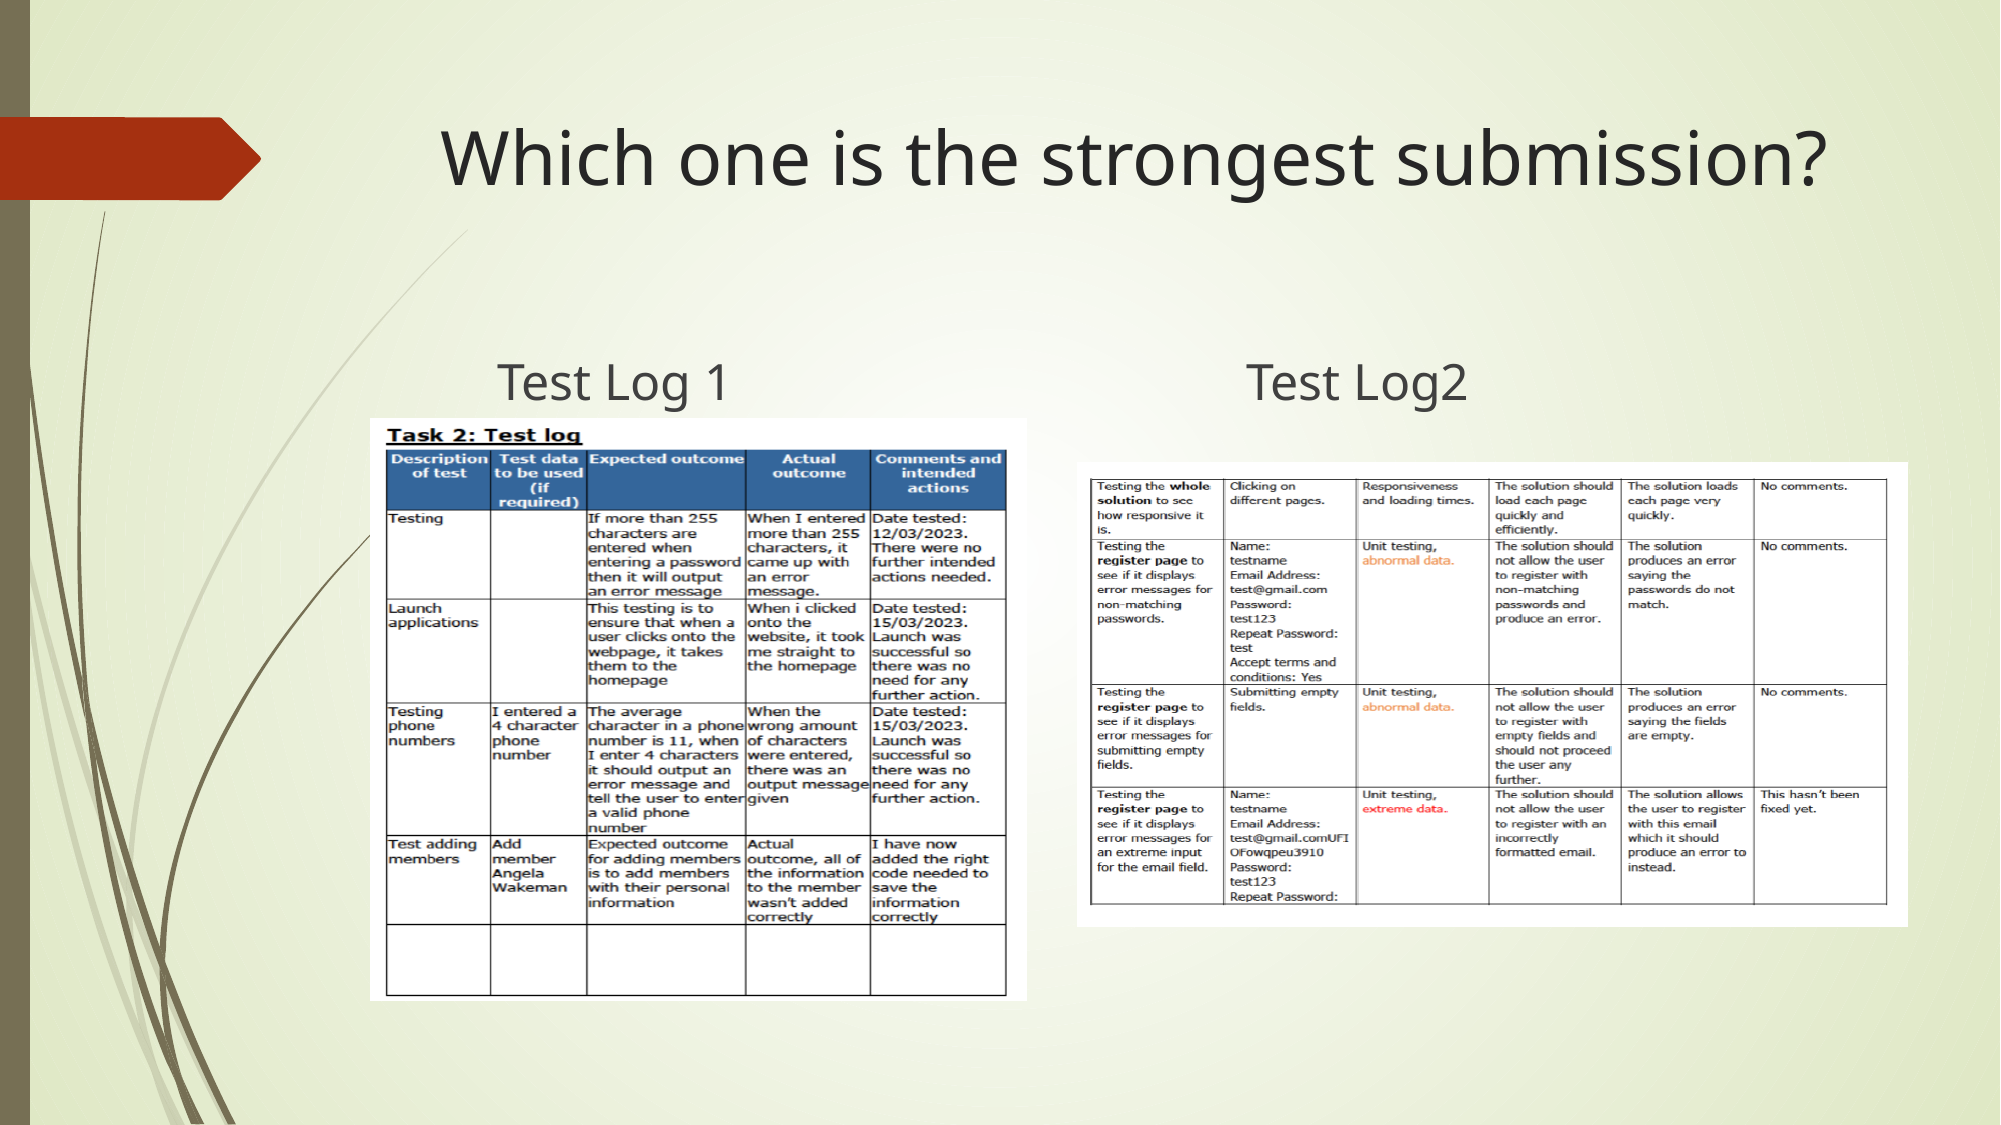

# Which one is the strongest submission?
Test Log2
Test Log 1